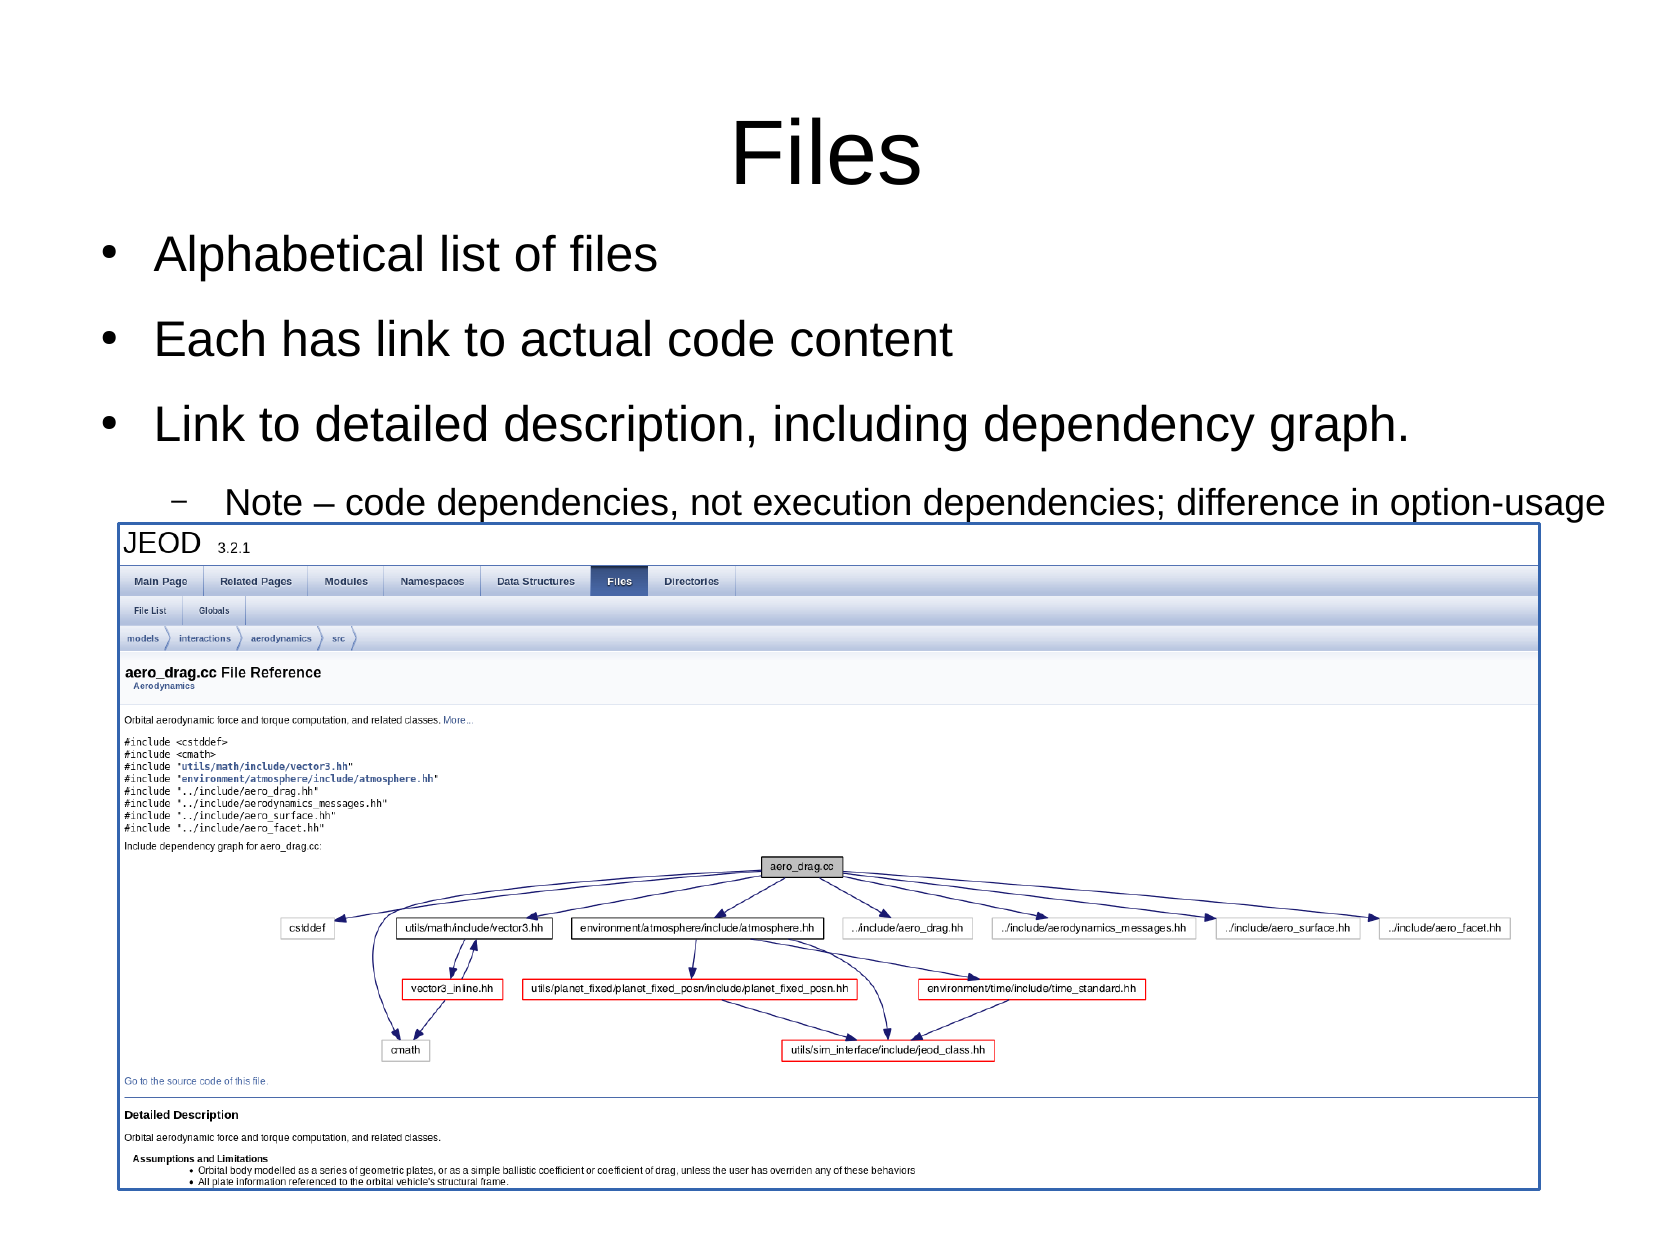

# Files
Alphabetical list of files
Each has link to actual code content
Link to detailed description, including dependency graph.
Note – code dependencies, not execution dependencies; difference in option-usage